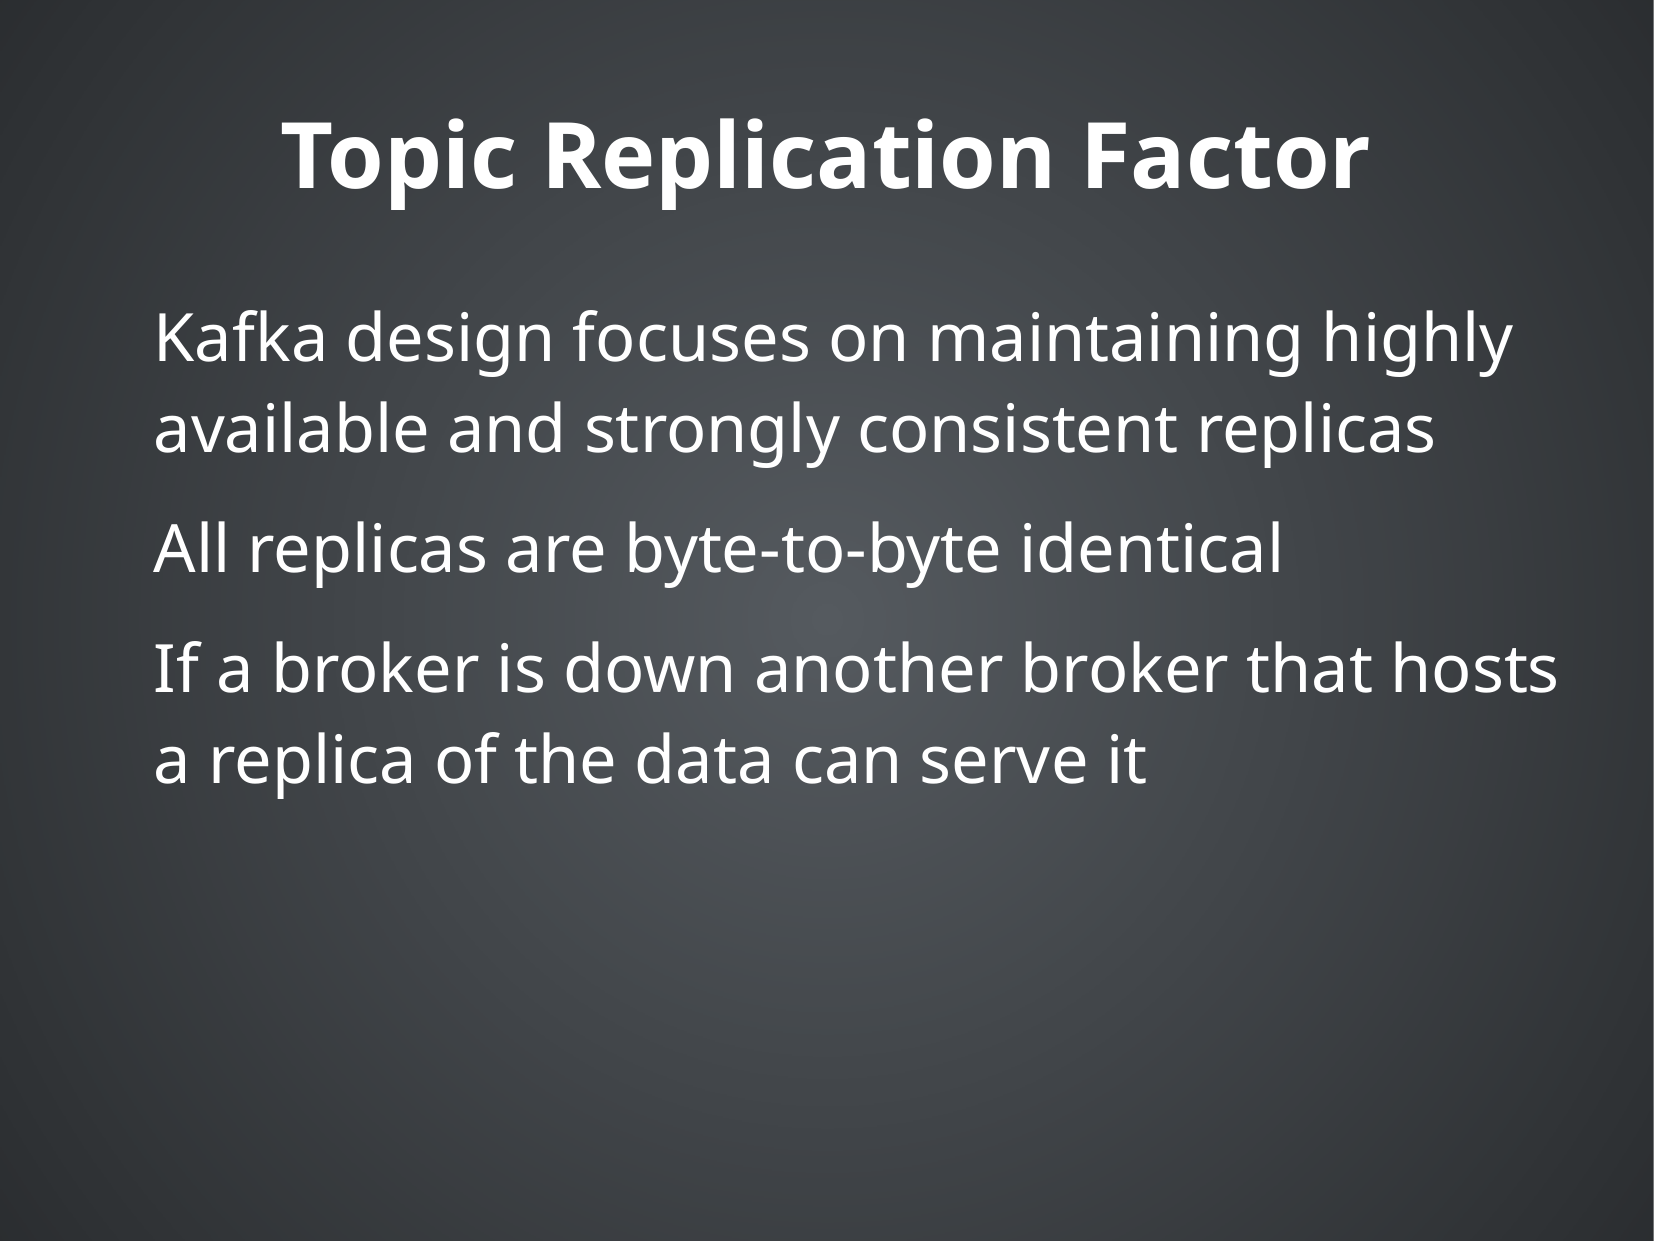

# Topic Replication Factor
Kafka design focuses on maintaining highly available and strongly consistent replicas
All replicas are byte-to-byte identical
If a broker is down another broker that hosts a replica of the data can serve it